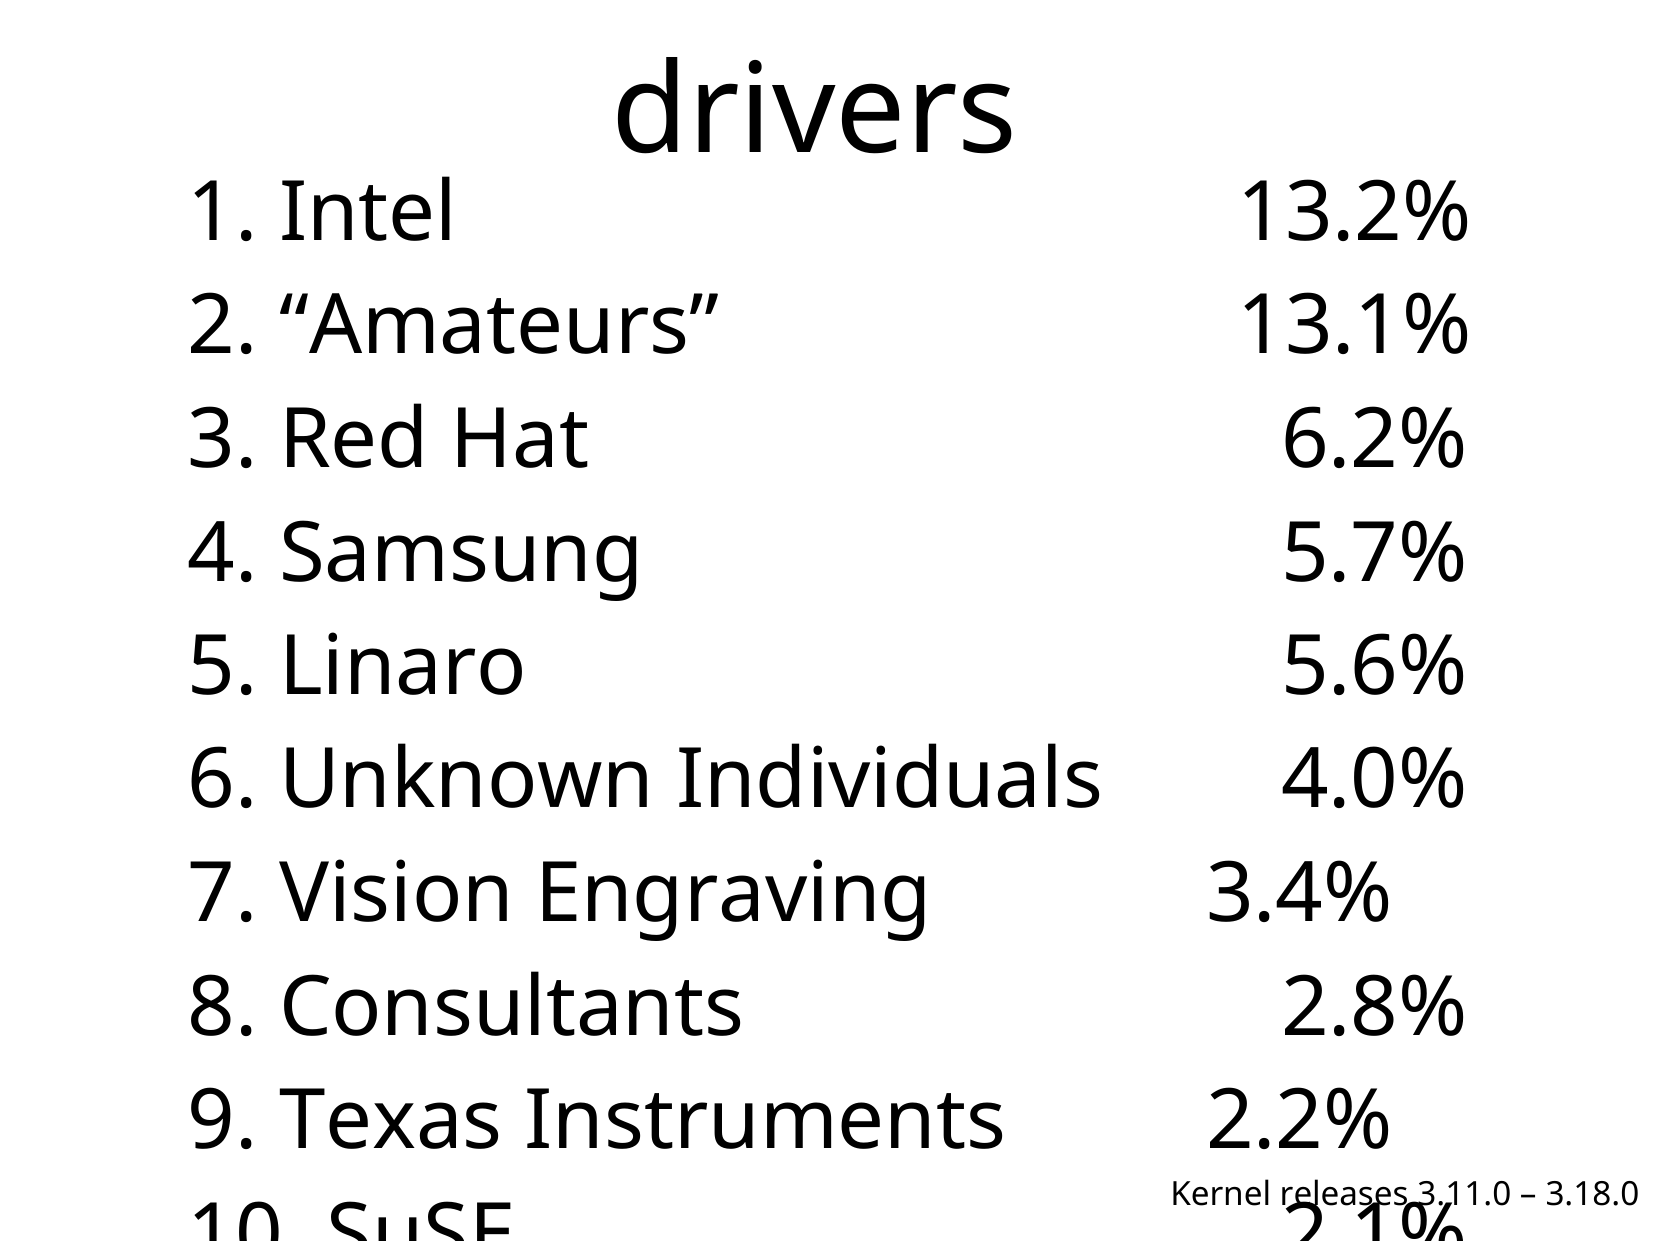

drivers
1. Intel											13.2%
2. “Amateurs”							13.1%
3. Red Hat									 6.2%
4. Samsung								 5.7%
5. Linaro										 5.6%
6. Unknown Individuals		 4.0%
7. Vision Engraving				 3.4%
8. Consultants							 2.8%
9. Texas Instruments			 2.2%
10. SuSE										 2.1%
Kernel releases 3.11.0 – 3.18.0